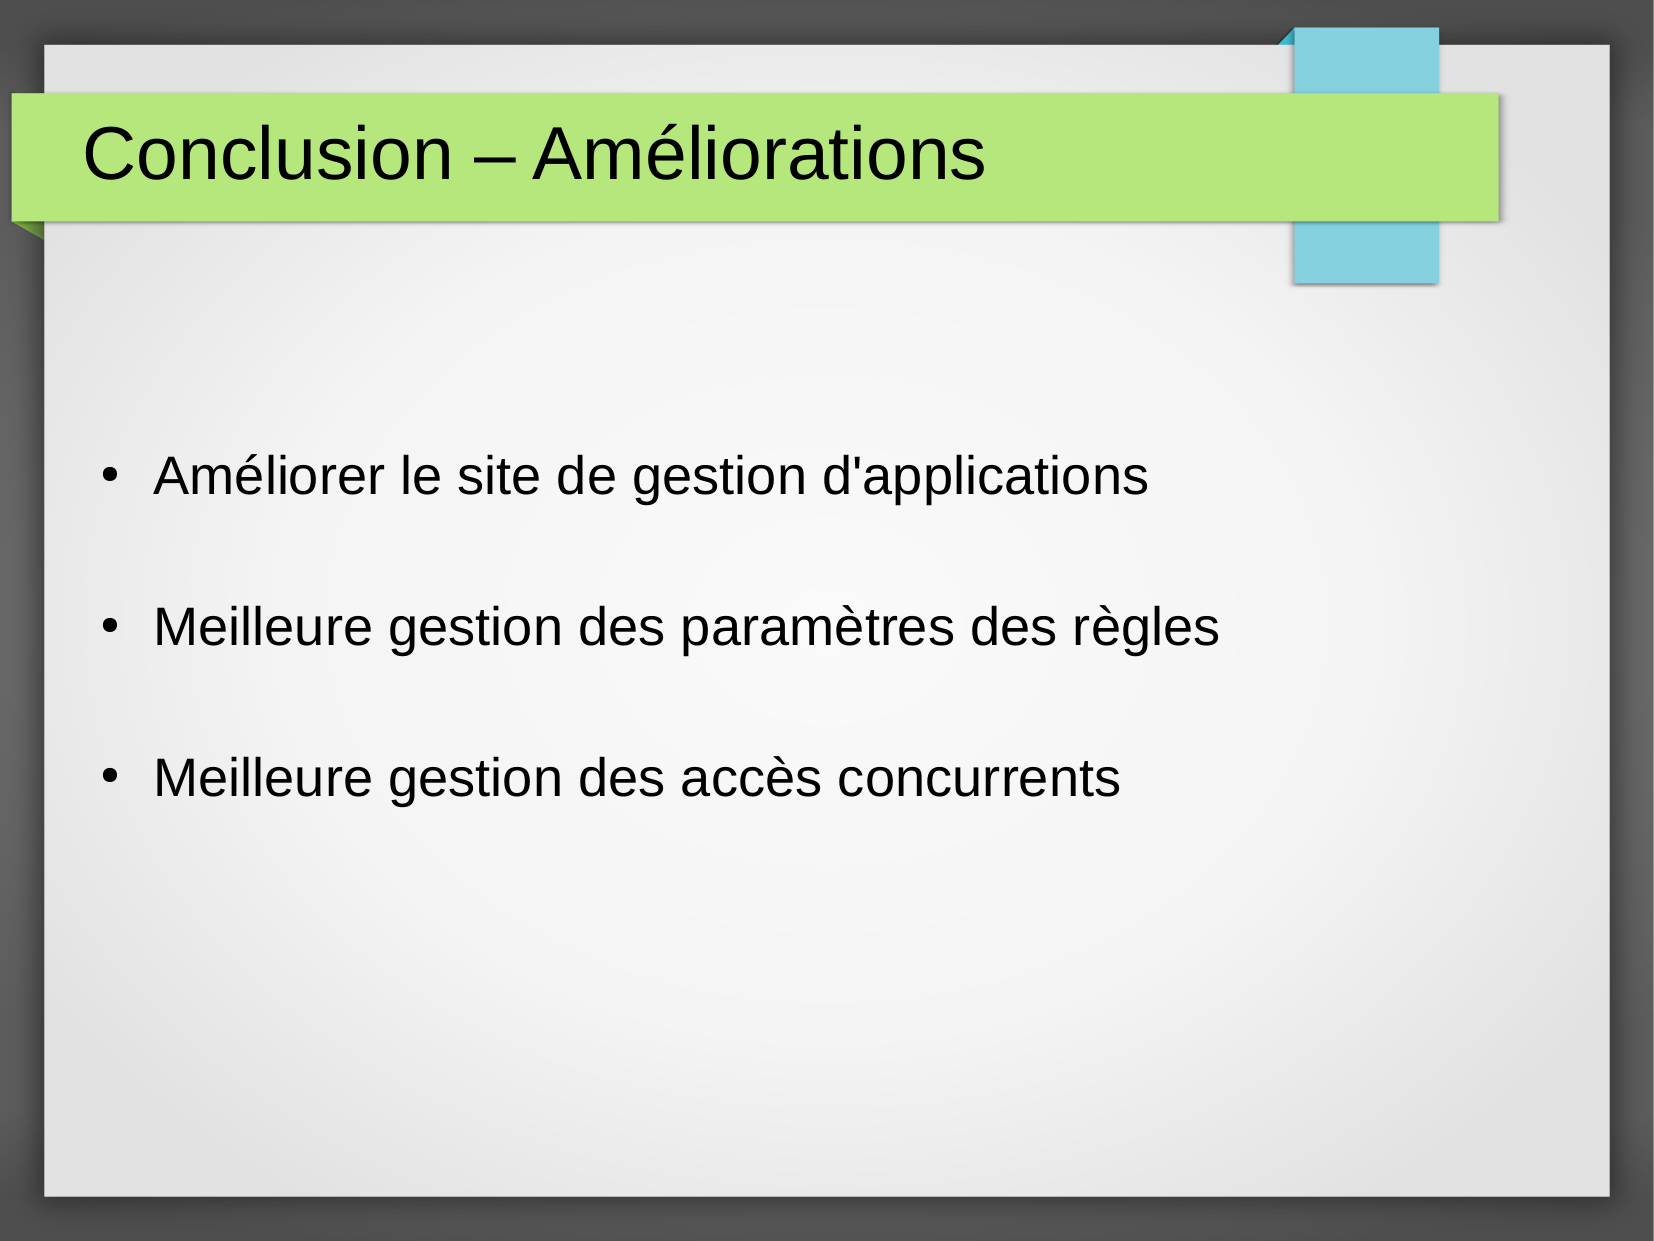

# Conclusion – Améliorations
Améliorer le site de gestion d'applications
Meilleure gestion des paramètres des règles
Meilleure gestion des accès concurrents